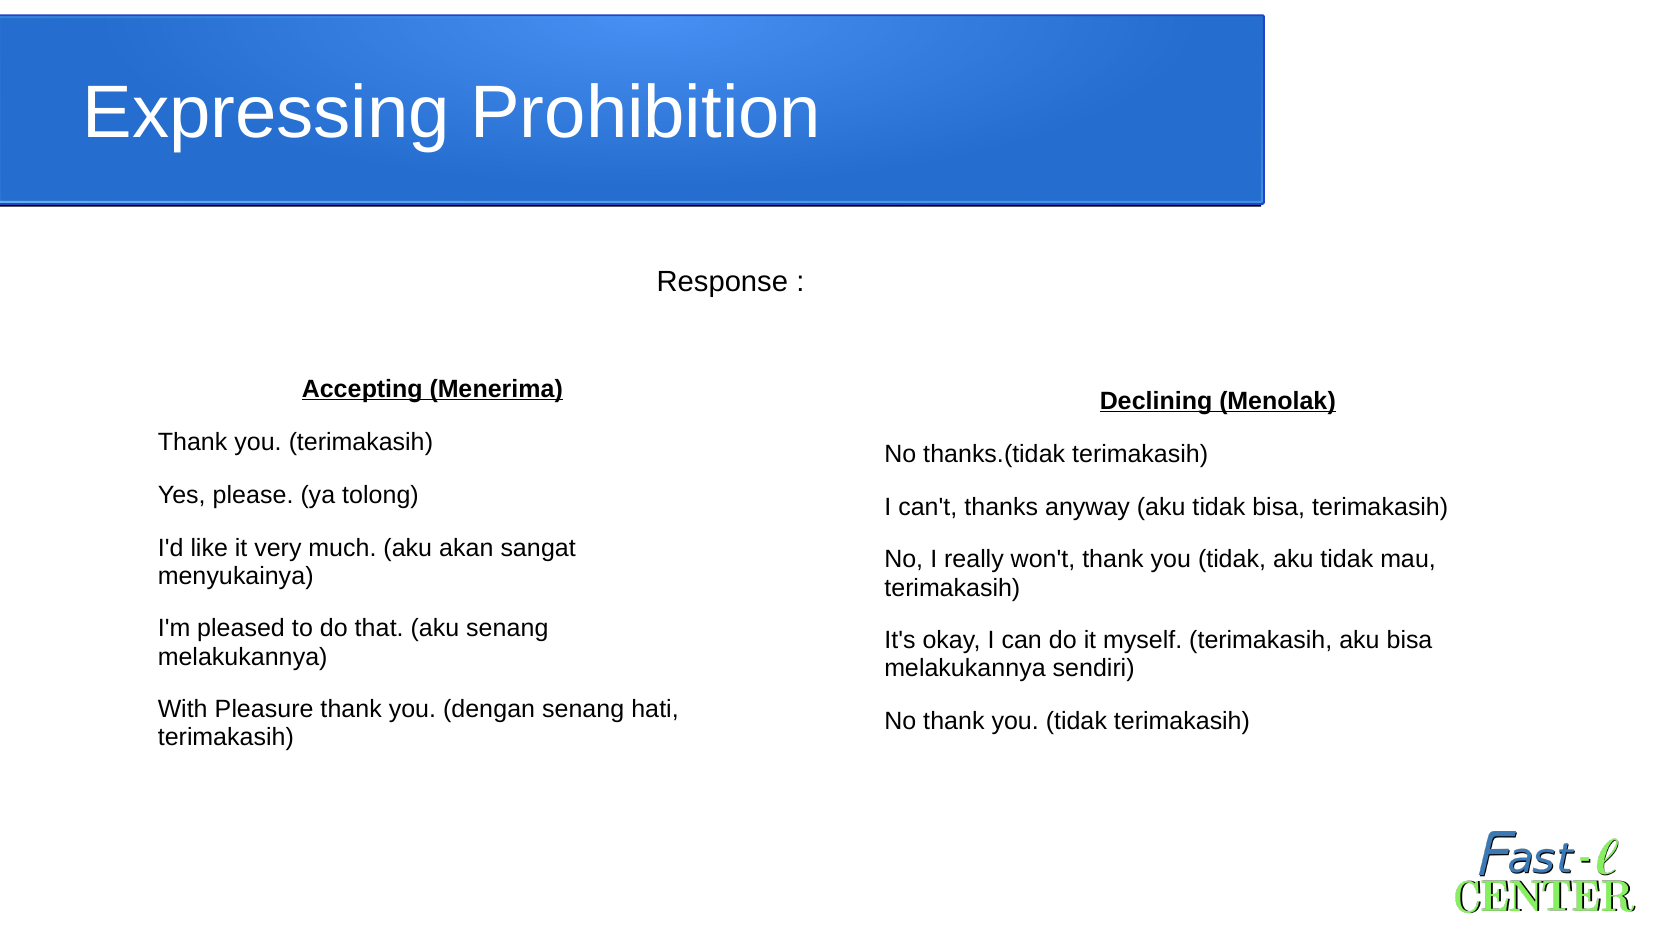

# Expressing Prohibition
Response :
Accepting (Menerima)
Thank you. (terimakasih)
Yes, please. (ya tolong)
I'd like it very much. (aku akan sangat menyukainya)
I'm pleased to do that. (aku senang melakukannya)
With Pleasure thank you. (dengan senang hati, terimakasih)
Declining (Menolak)
No thanks.(tidak terimakasih)
I can't, thanks anyway (aku tidak bisa, terimakasih)
No, I really won't, thank you (tidak, aku tidak mau, terimakasih)
It's okay, I can do it myself. (terimakasih, aku bisa melakukannya sendiri)
No thank you. (tidak terimakasih)